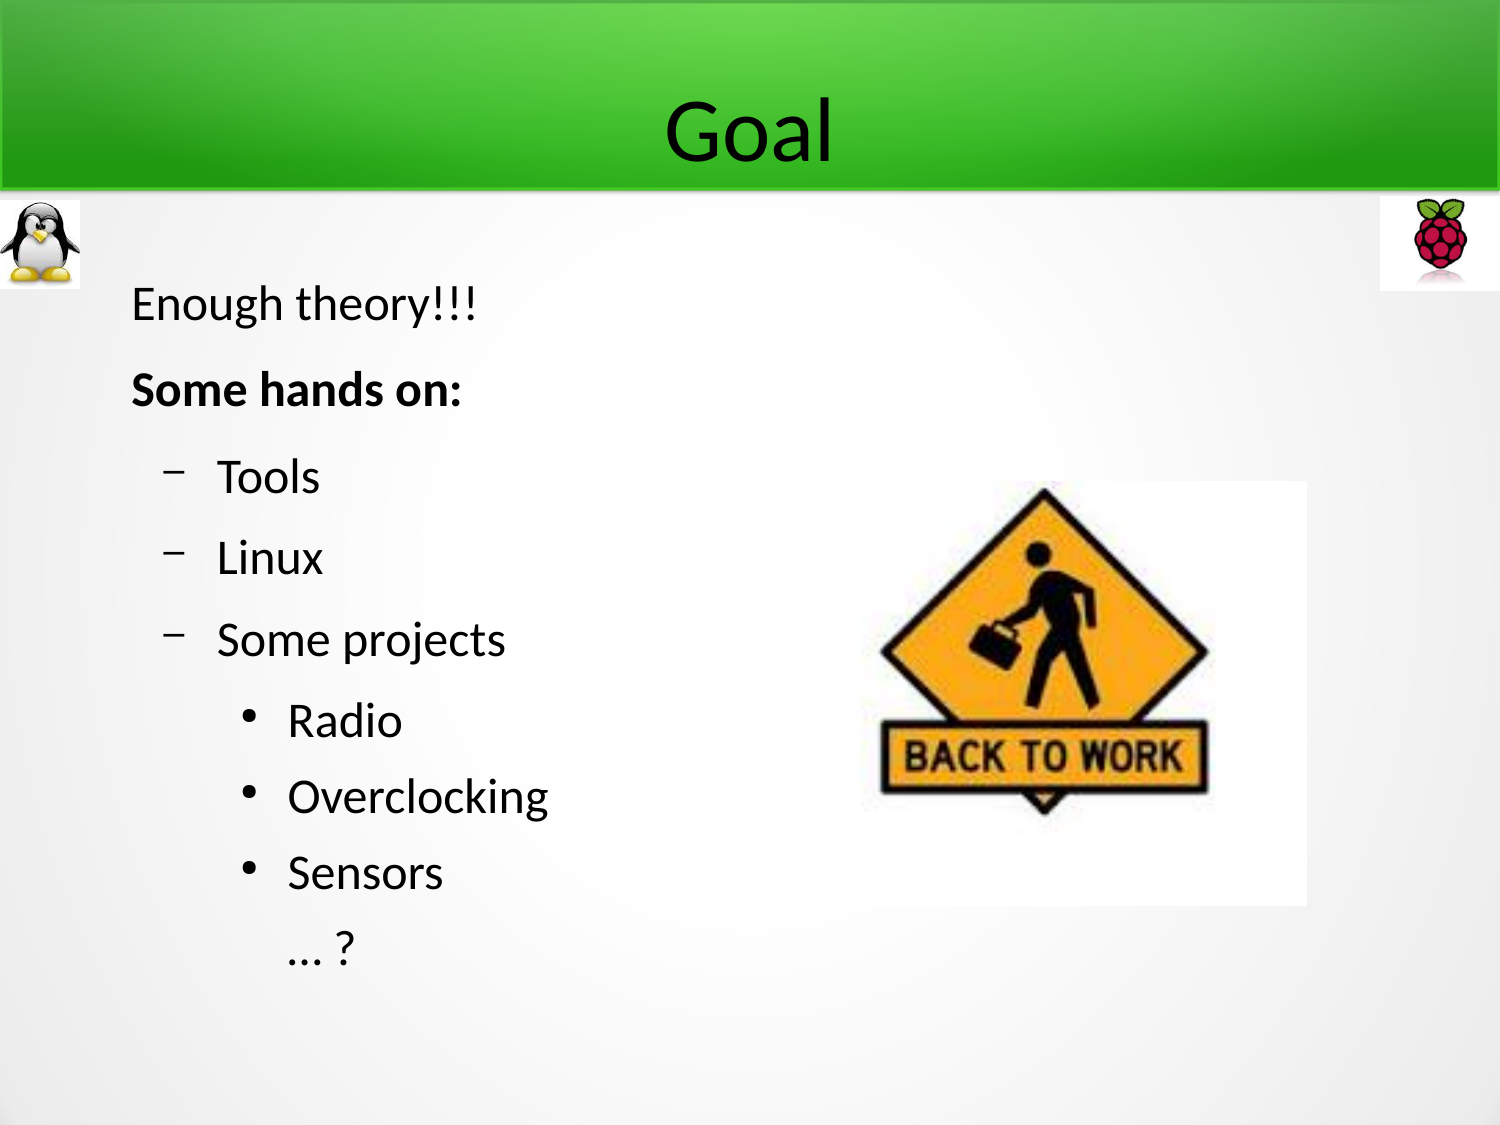

# Goal
Enough theory!!!
Some hands on:
Tools
Linux
Some projects
Radio
Overclocking
Sensors
… ?